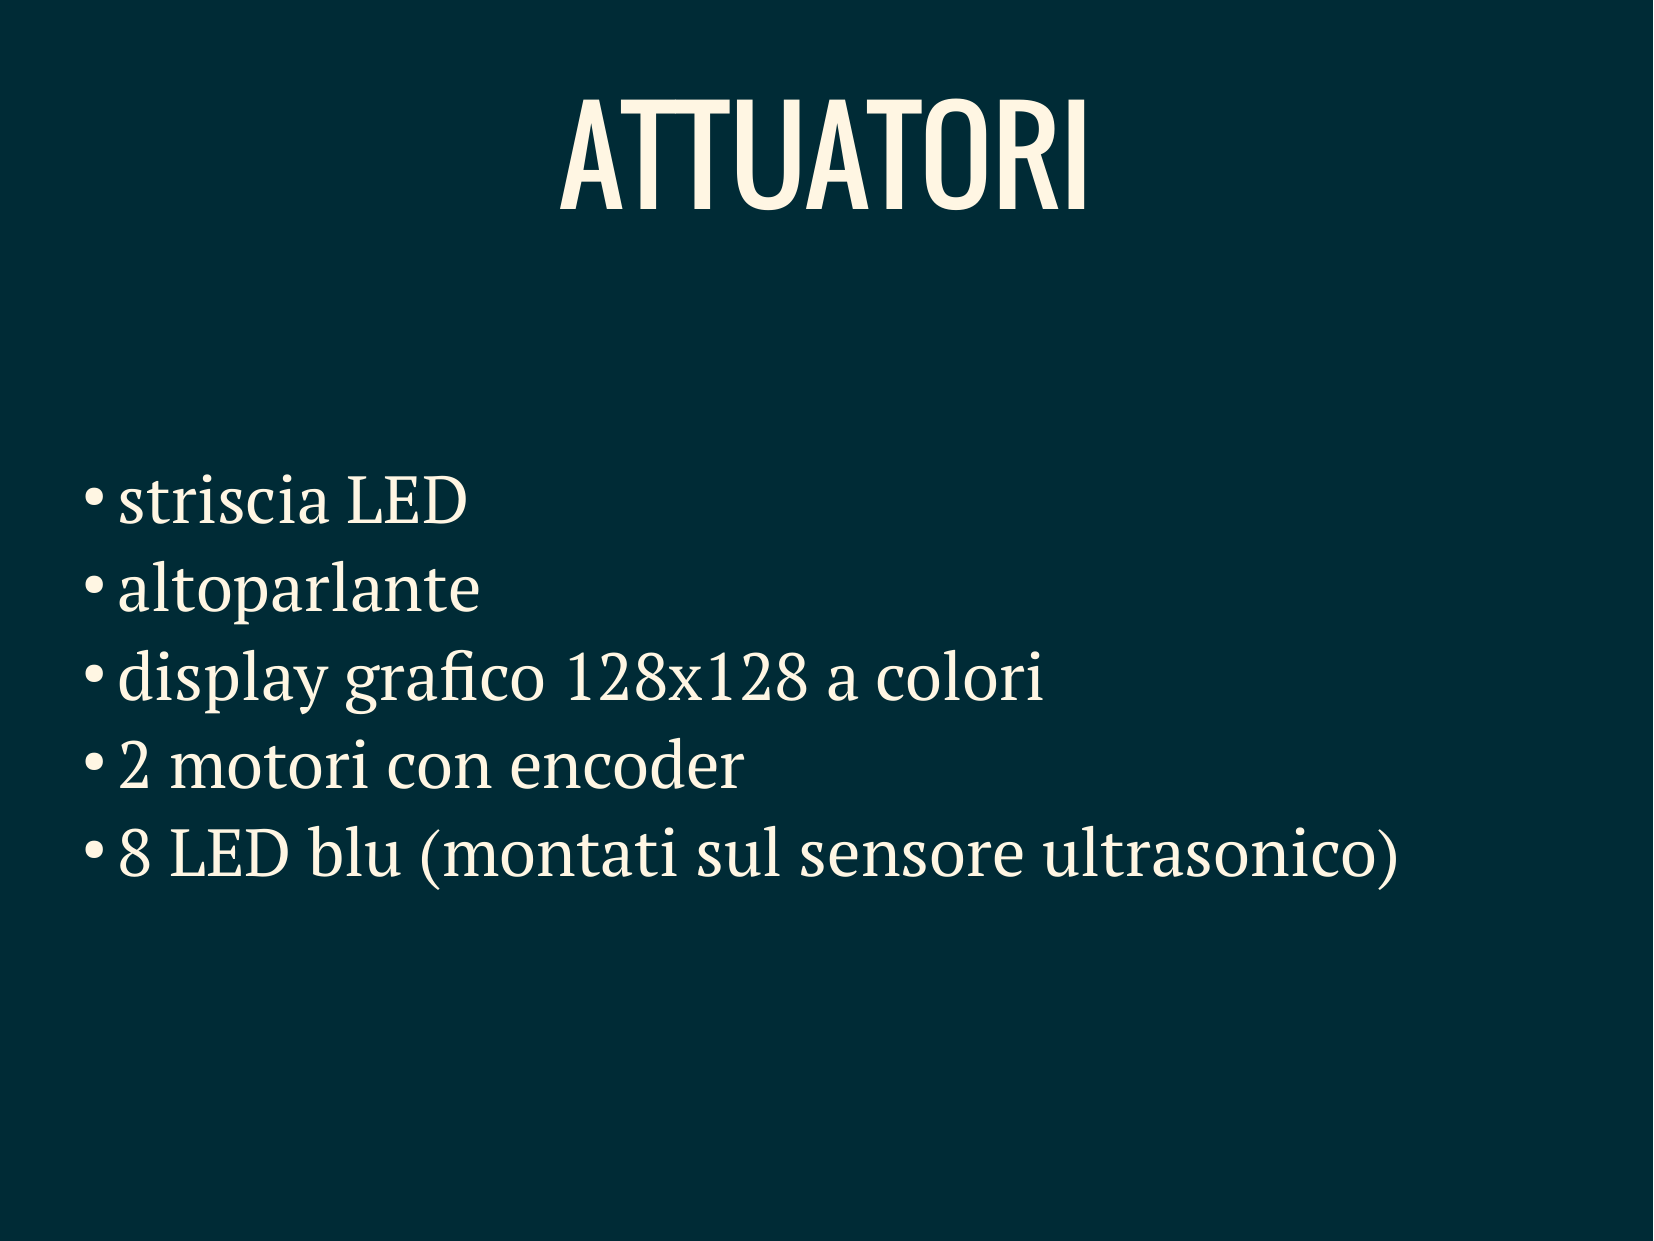

# Attuatori
striscia LED
altoparlante
display grafico 128x128 a colori
2 motori con encoder
8 LED blu (montati sul sensore ultrasonico)